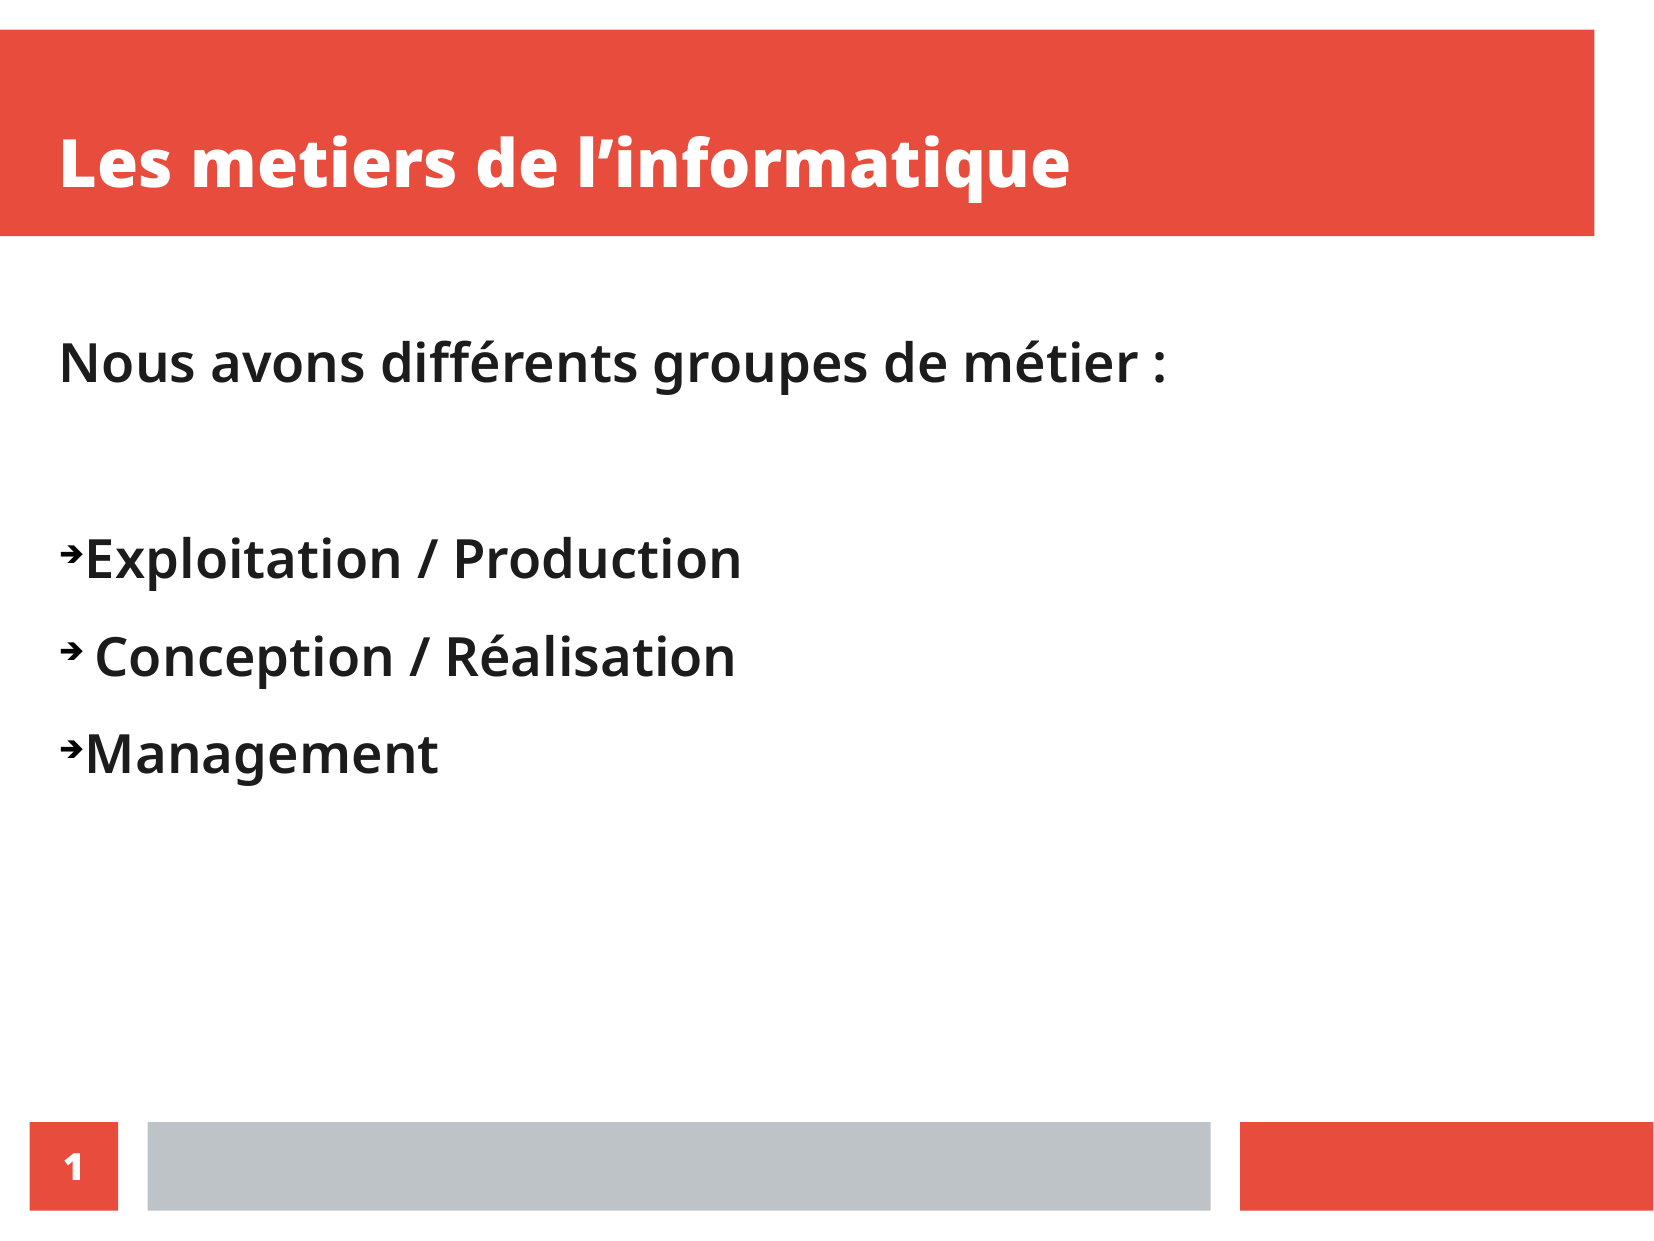

# Les metiers de l’informatique
Nous avons différents groupes de métier :
Exploitation / Production
Conception / Réalisation
Management
1